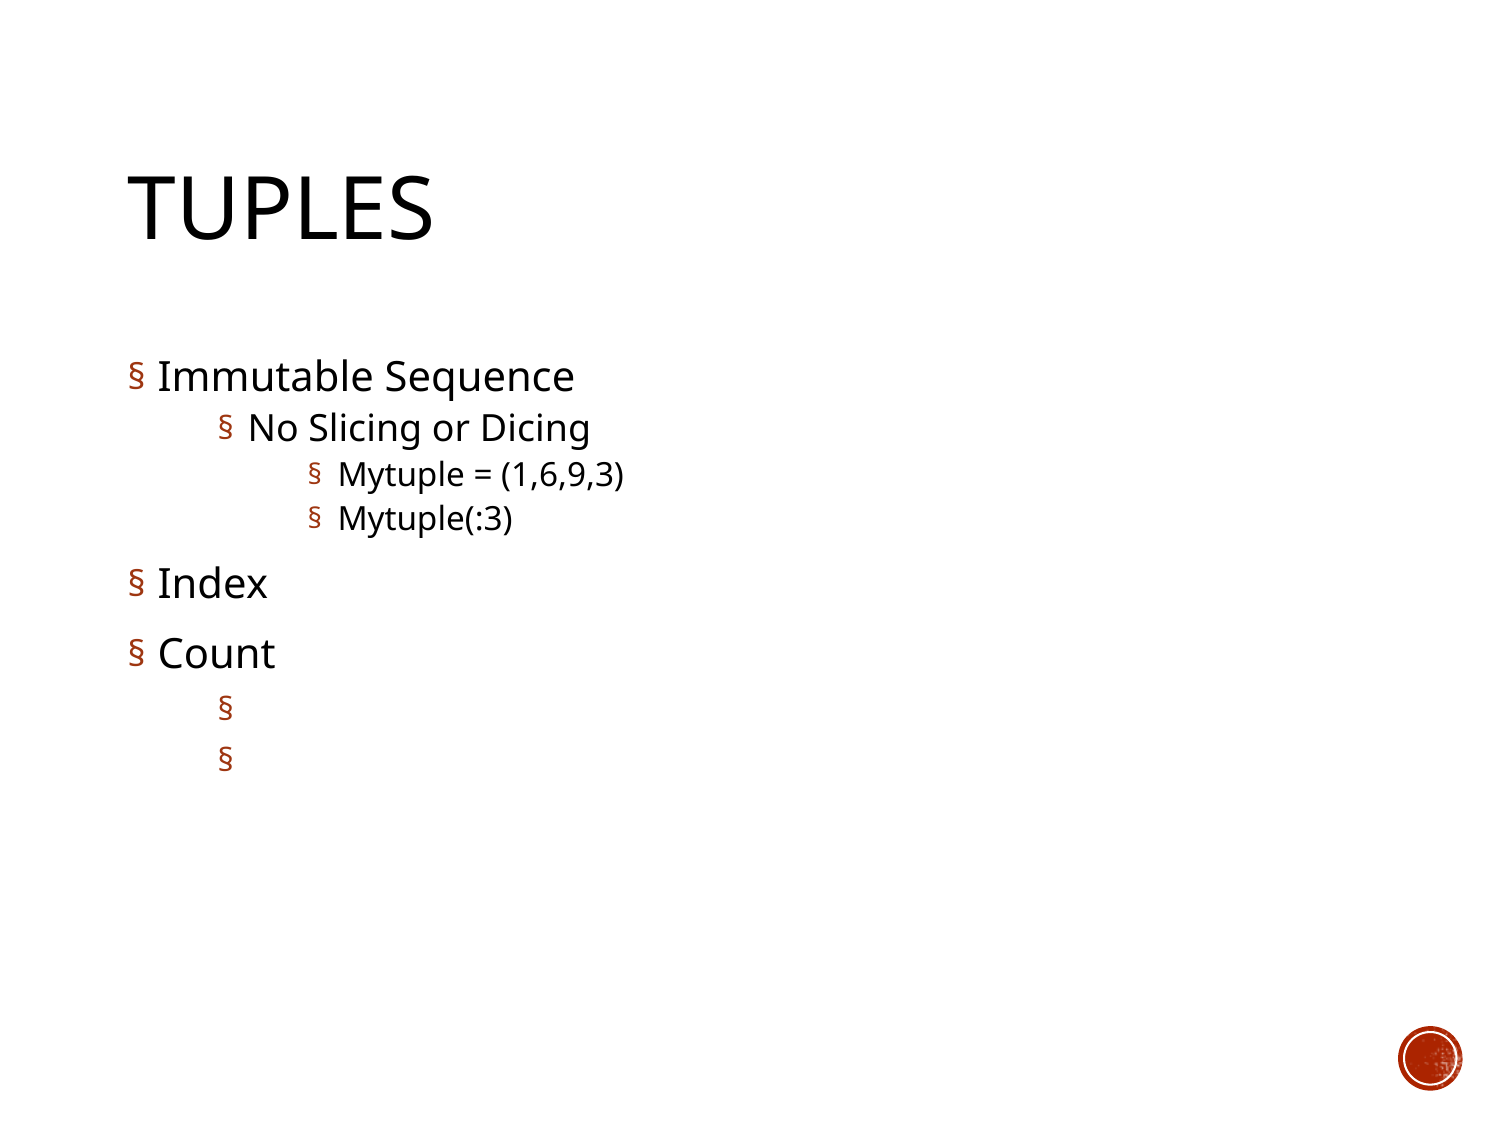

# Tuples
Immutable Sequence
No Slicing or Dicing
Mytuple = (1,6,9,3)
Mytuple(:3)
Index
Count